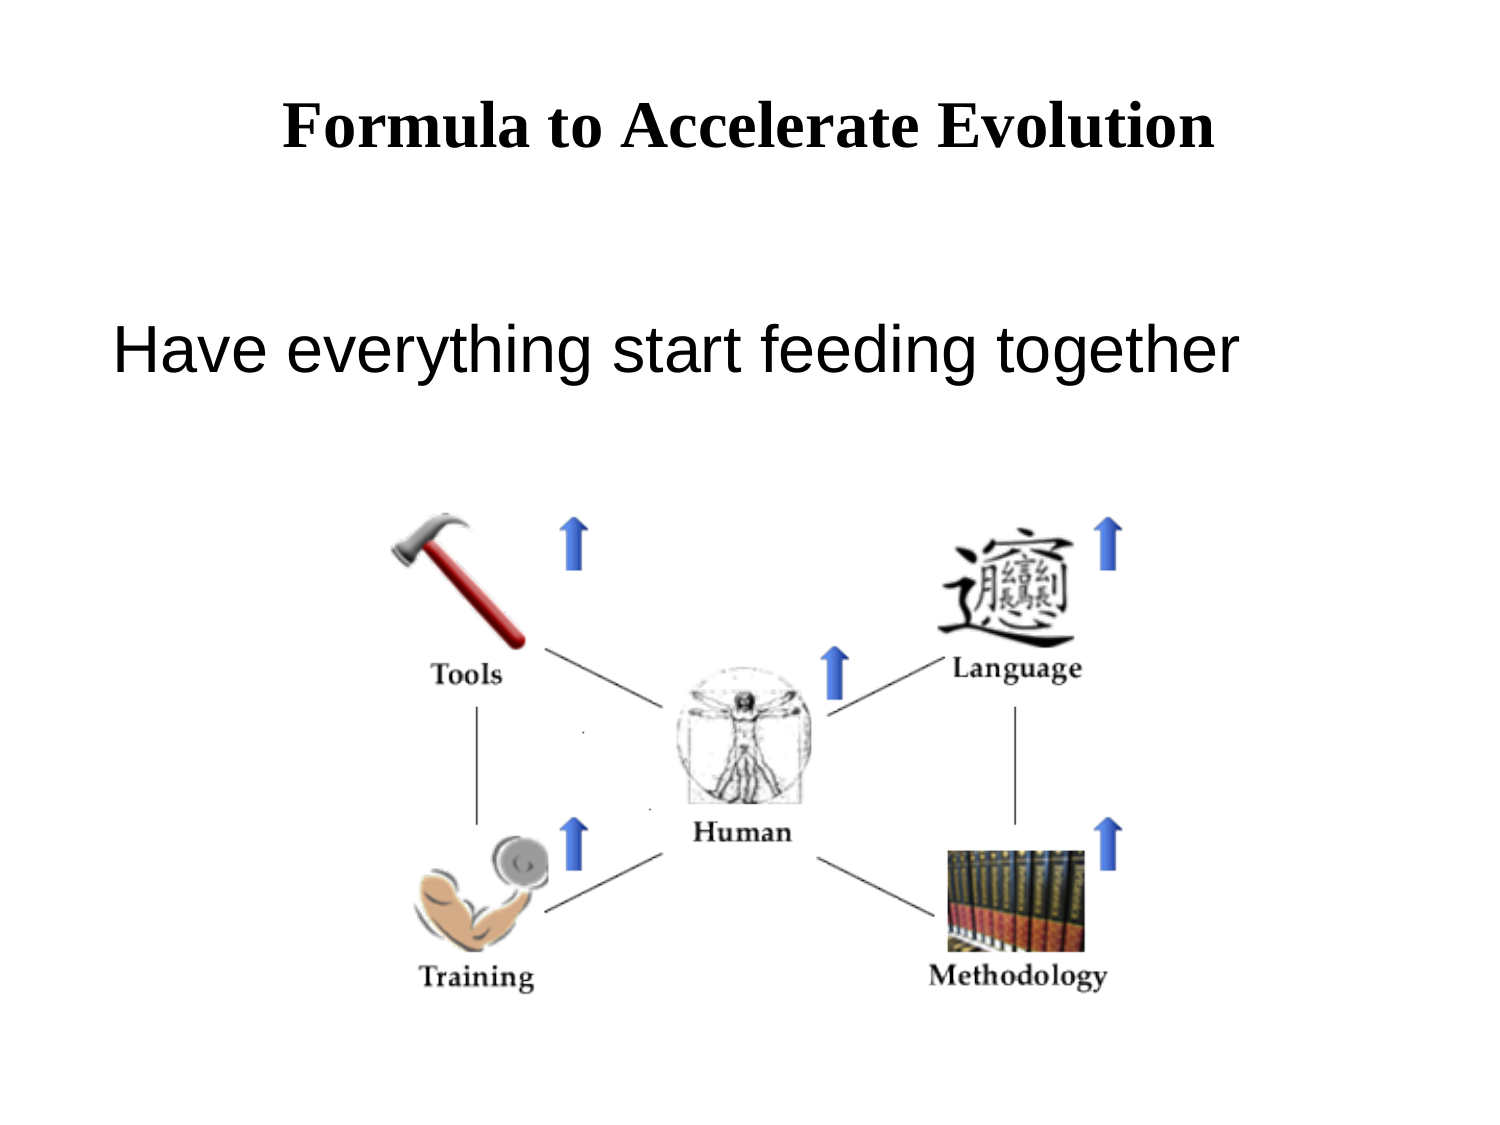

# Formula to Accelerate Evolution
Have everything start feeding together